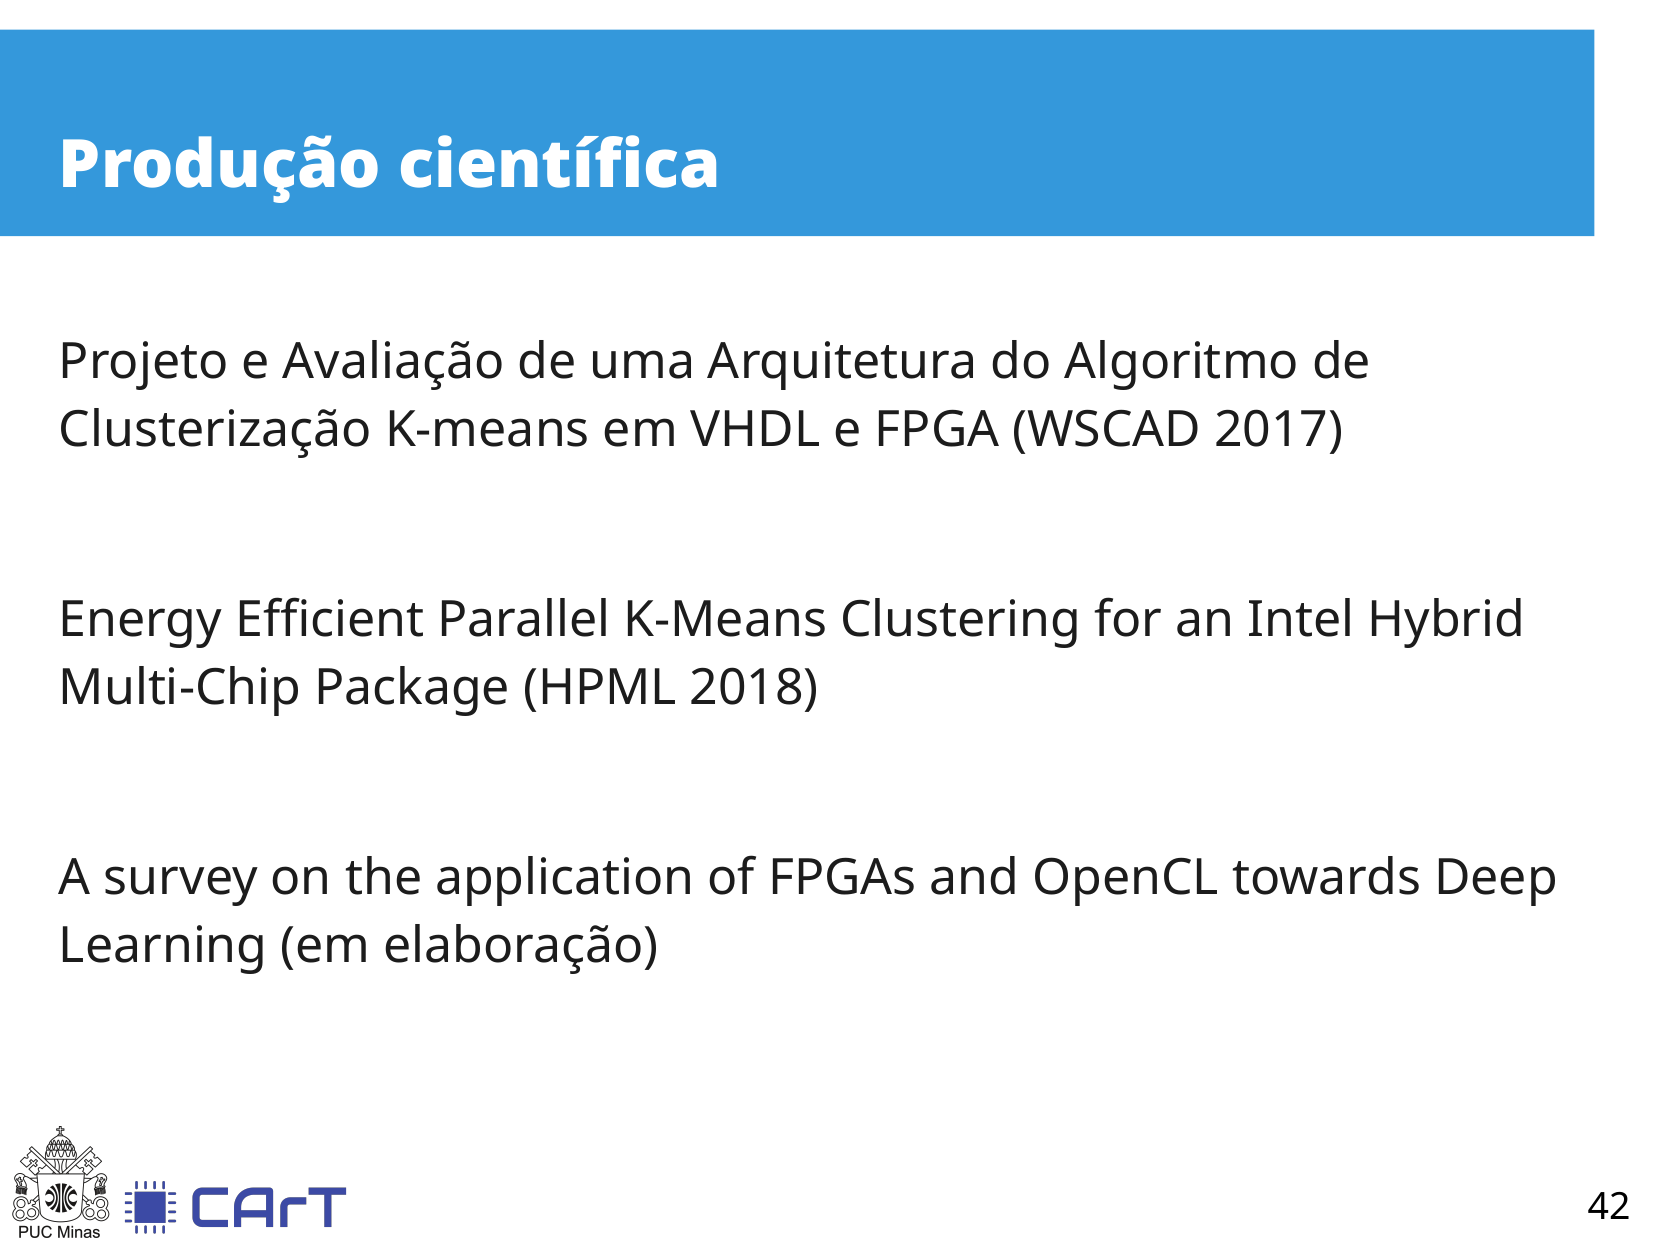

# Produção científica
Projeto e Avaliação de uma Arquitetura do Algoritmo de Clusterização K-means em VHDL e FPGA (WSCAD 2017)
Energy Efficient Parallel K-Means Clustering for an Intel Hybrid Multi-Chip Package (HPML 2018)
A survey on the application of FPGAs and OpenCL towards Deep Learning (em elaboração)
42